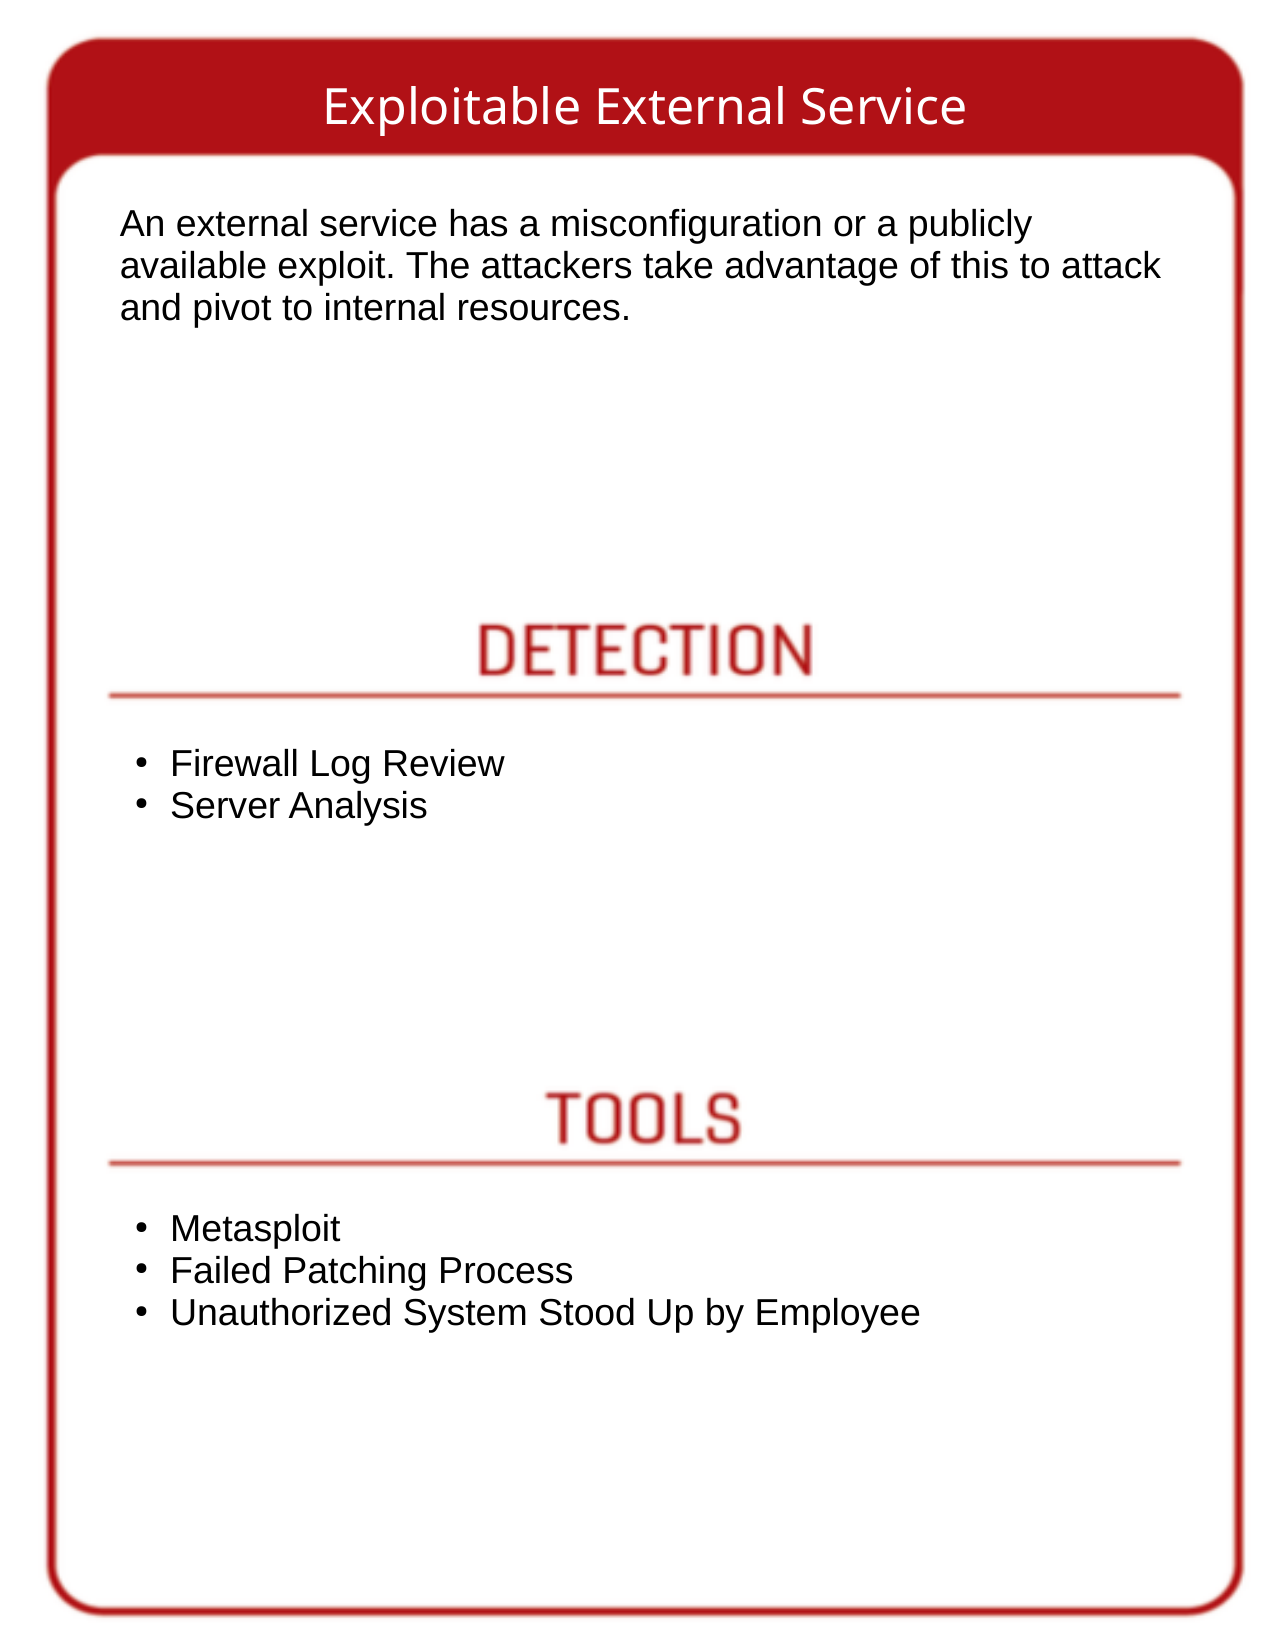

Exploitable External Service
An external service has a misconfiguration or a publicly available exploit. The attackers take advantage of this to attack and pivot to internal resources.
Firewall Log Review
Server Analysis
Metasploit
Failed Patching Process
Unauthorized System Stood Up by Employee